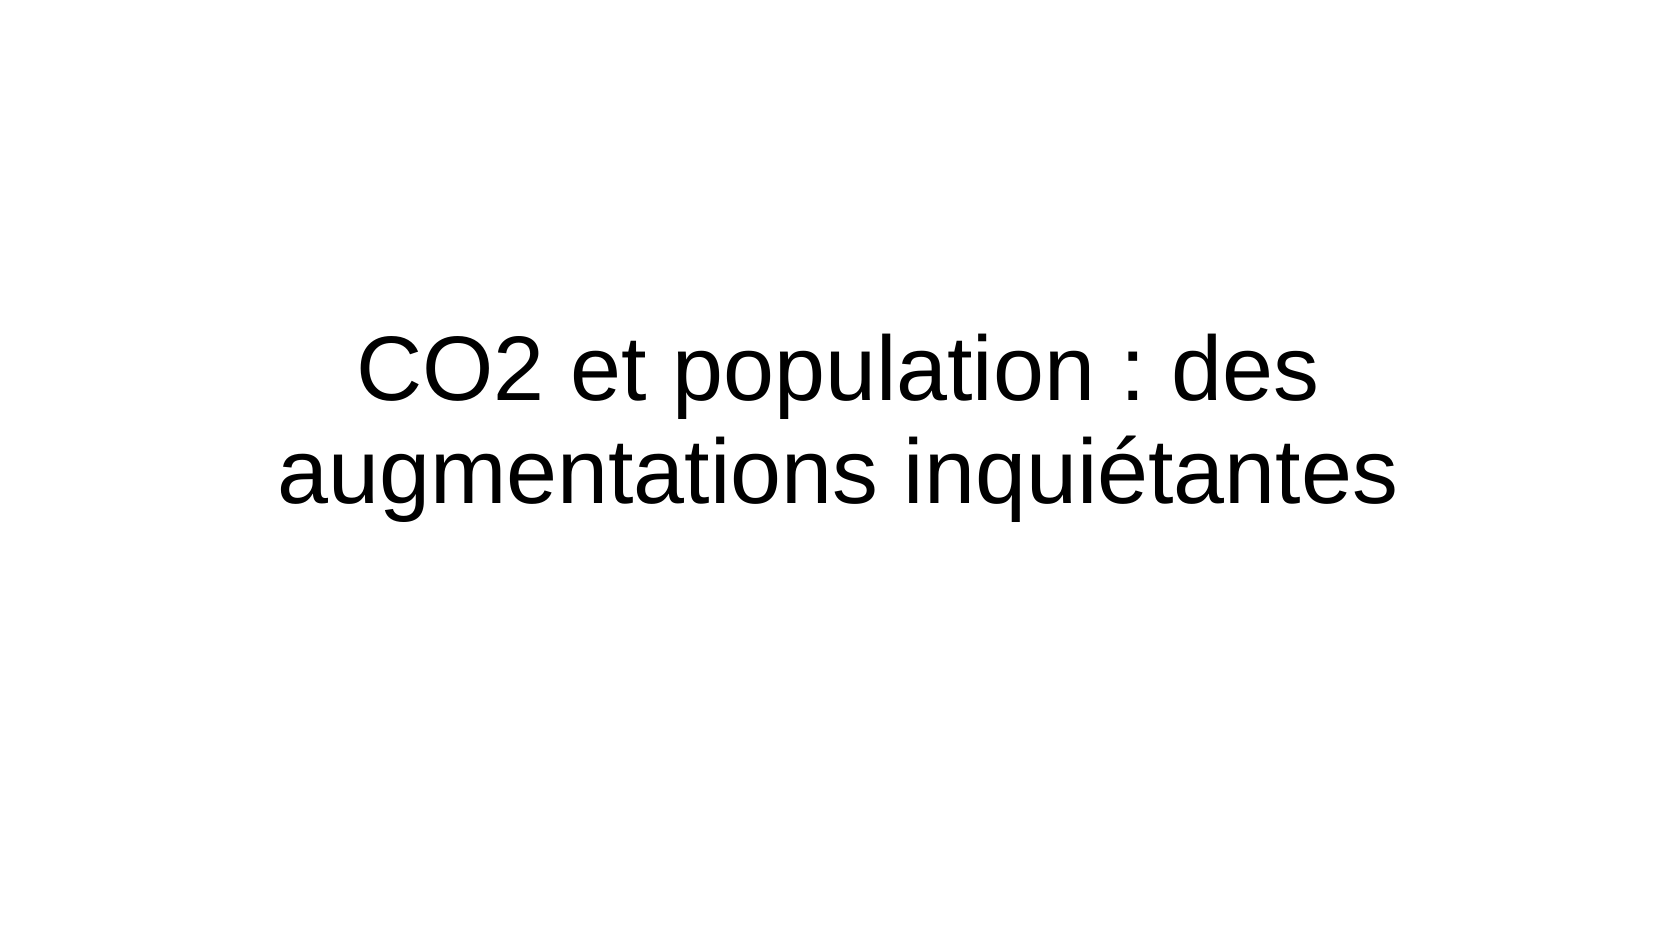

# CO2 et population : des augmentations inquiétantes